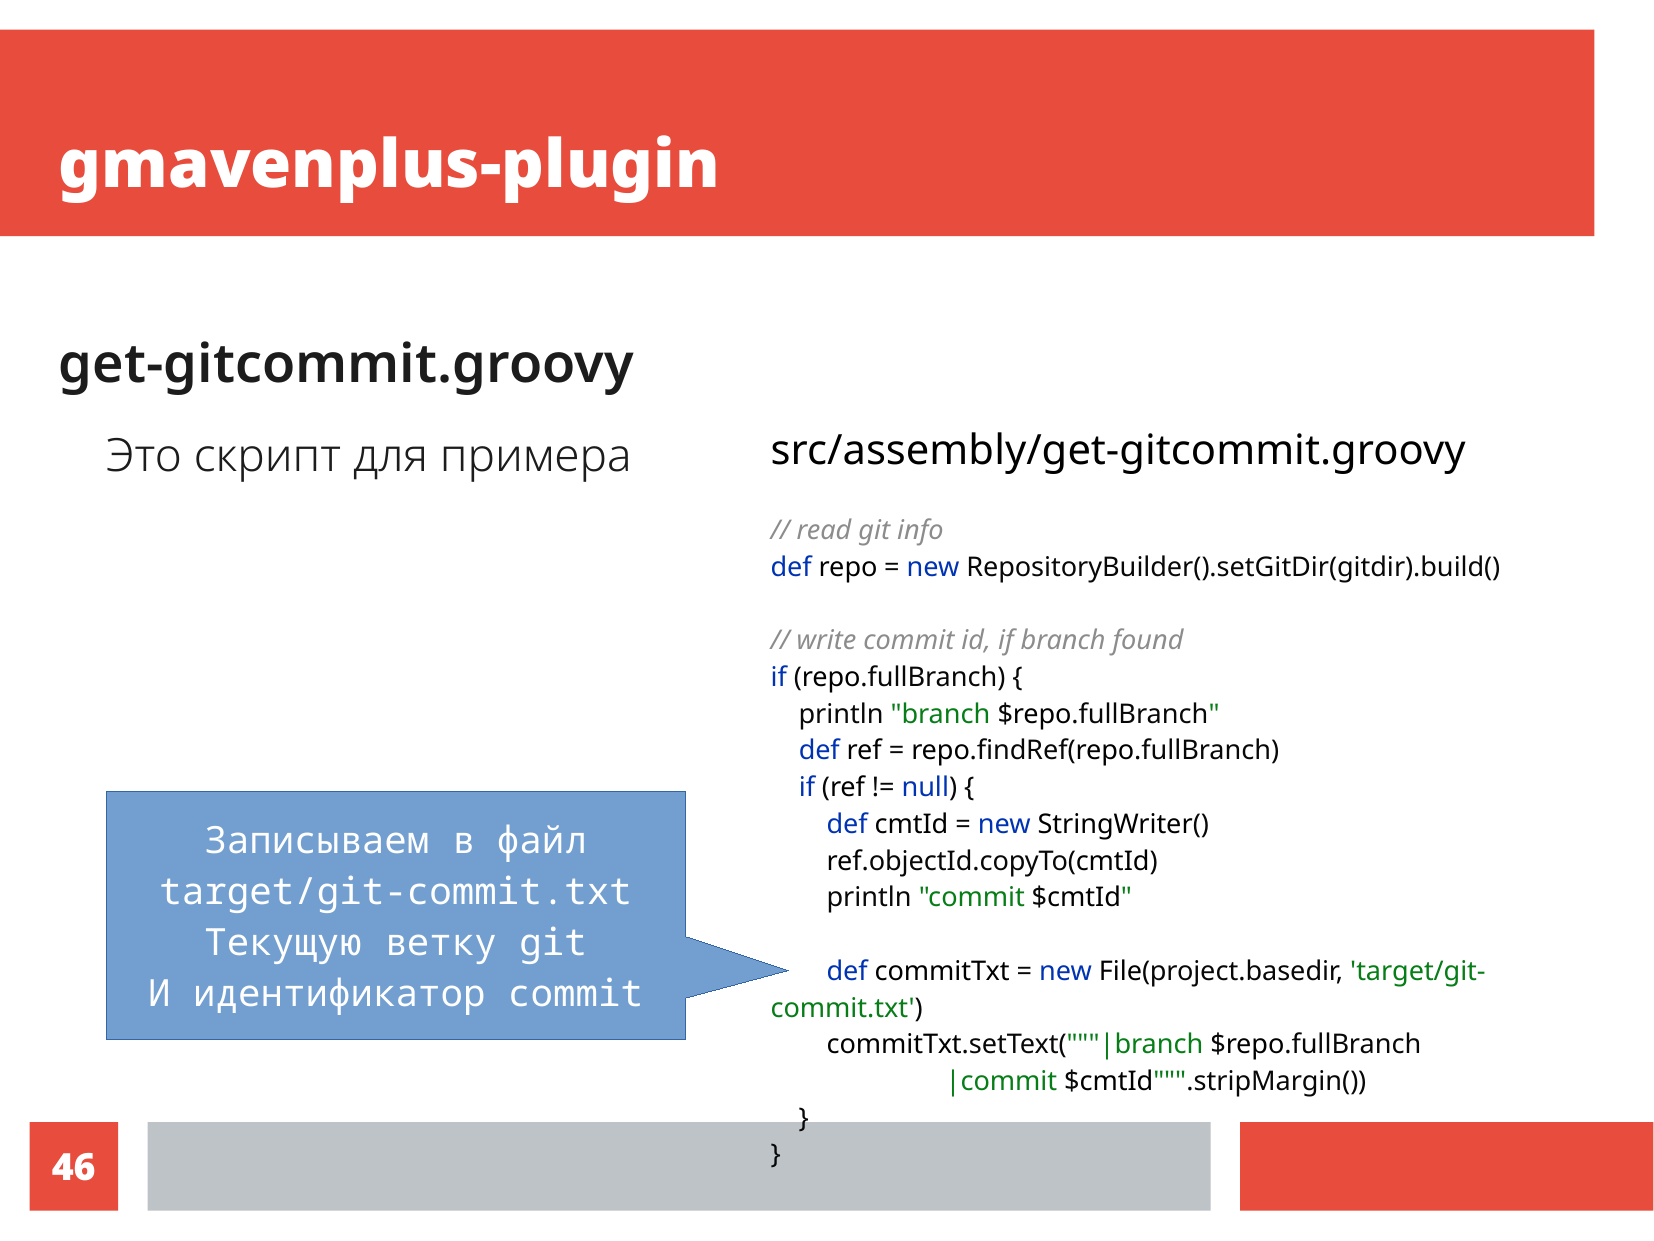

# gmavenplus-plugin
get-gitcommit.groovy
Это скрипт для примера
src/assembly/get-gitcommit.groovy
// read git info
def repo = new RepositoryBuilder().setGitDir(gitdir).build()
// write commit id, if branch found
if (repo.fullBranch) {
 println "branch $repo.fullBranch"
 def ref = repo.findRef(repo.fullBranch)
 if (ref != null) {
 def cmtId = new StringWriter()
 ref.objectId.copyTo(cmtId)
 println "commit $cmtId"
 def commitTxt = new File(project.basedir, 'target/git-commit.txt')
 commitTxt.setText("""|branch $repo.fullBranch
 |commit $cmtId""".stripMargin())
 }
}
Записываем в файл
target/git-commit.txt
Текущую ветку git
И идентификатор commit
46